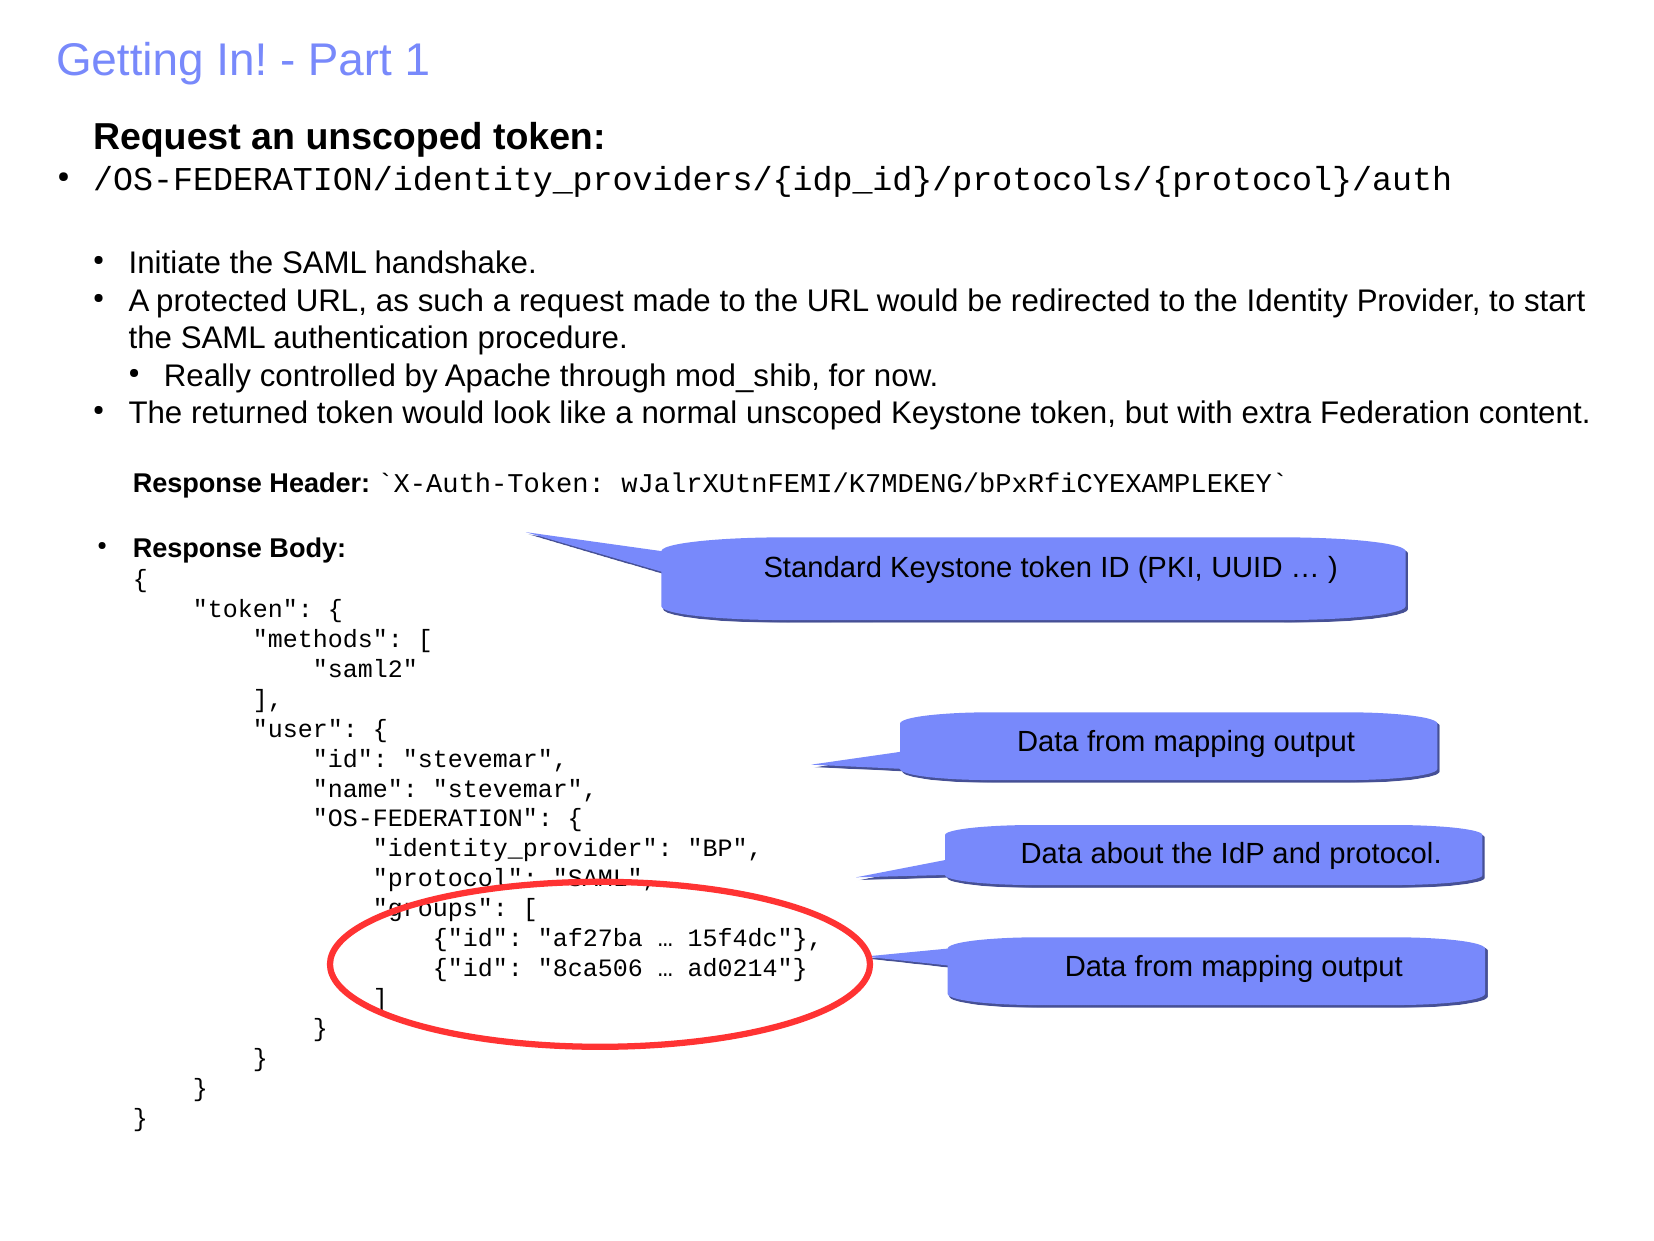

Getting In! - Part 1
Request an unscoped token:
/OS-FEDERATION/identity_providers/{idp_id}/protocols/{protocol}/auth
Initiate the SAML handshake.
A protected URL, as such a request made to the URL would be redirected to the Identity Provider, to start the SAML authentication procedure.
Really controlled by Apache through mod_shib, for now.
The returned token would look like a normal unscoped Keystone token, but with extra Federation content.
Response Header: `X-Auth-Token: wJalrXUtnFEMI/K7MDENG/bPxRfiCYEXAMPLEKEY`
Response Body:
{
 "token": {
 "methods": [
 "saml2"
 ],
 "user": {
 "id": "stevemar",
 "name": "stevemar",
 "OS-FEDERATION": {
 "identity_provider": "BP",
 "protocol": "SAML",
 "groups": [
 {"id": "af27ba … 15f4dc"},
 {"id": "8ca506 … ad0214"}
 ]
 }
 }
 }
}
Standard Keystone token ID (PKI, UUID … )
Data from mapping output
Data about the IdP and protocol.
Data from mapping output